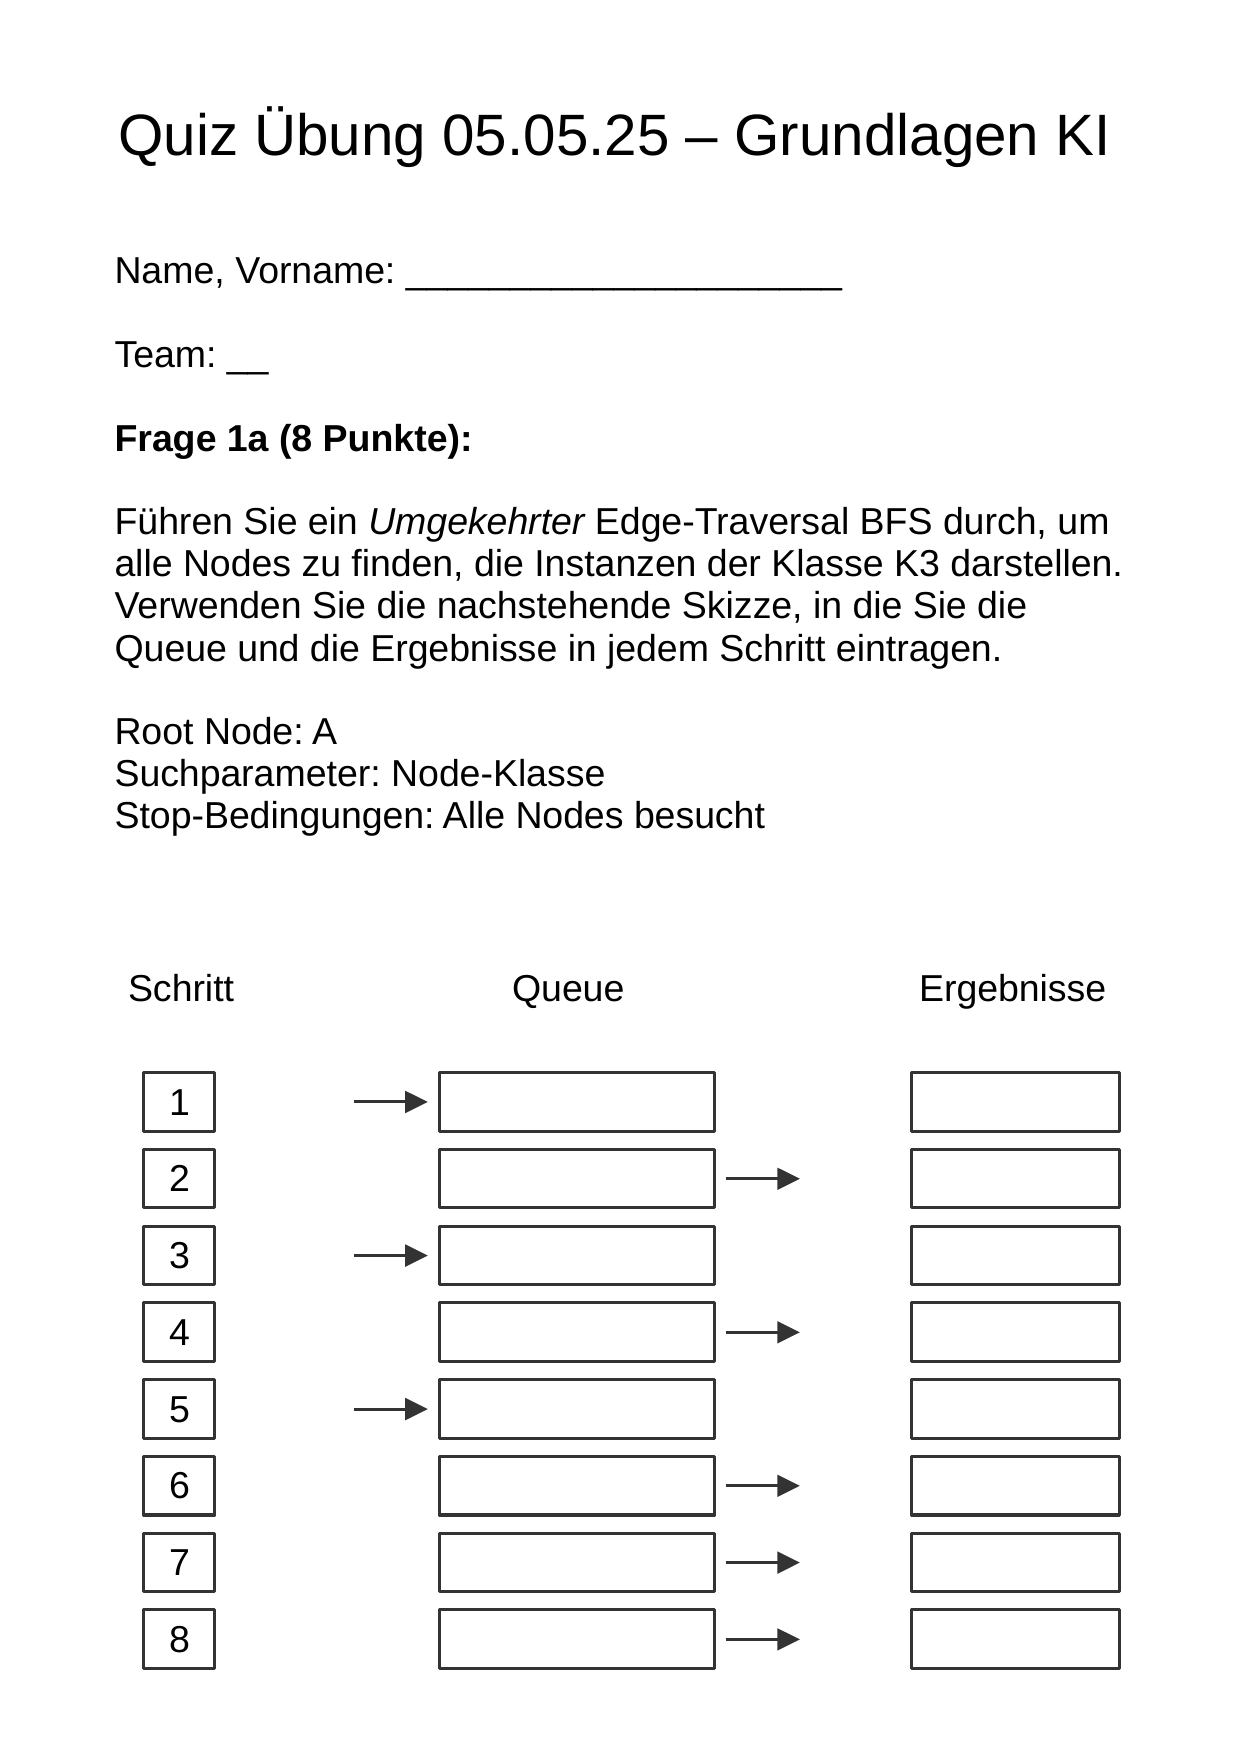

# Quiz Übung 05.05.25 – Grundlagen KI
Name, Vorname: _____________________
Team: __
Frage 1a (8 Punkte):
Führen Sie ein Umgekehrter Edge-Traversal BFS durch, um alle Nodes zu finden, die Instanzen der Klasse K3 darstellen. Verwenden Sie die nachstehende Skizze, in die Sie die Queue und die Ergebnisse in jedem Schritt eintragen.
Root Node: A
Suchparameter: Node-Klasse
Stop-Bedingungen: Alle Nodes besucht
Schritt
Queue
Ergebnisse
1
2
3
4
5
6
7
8